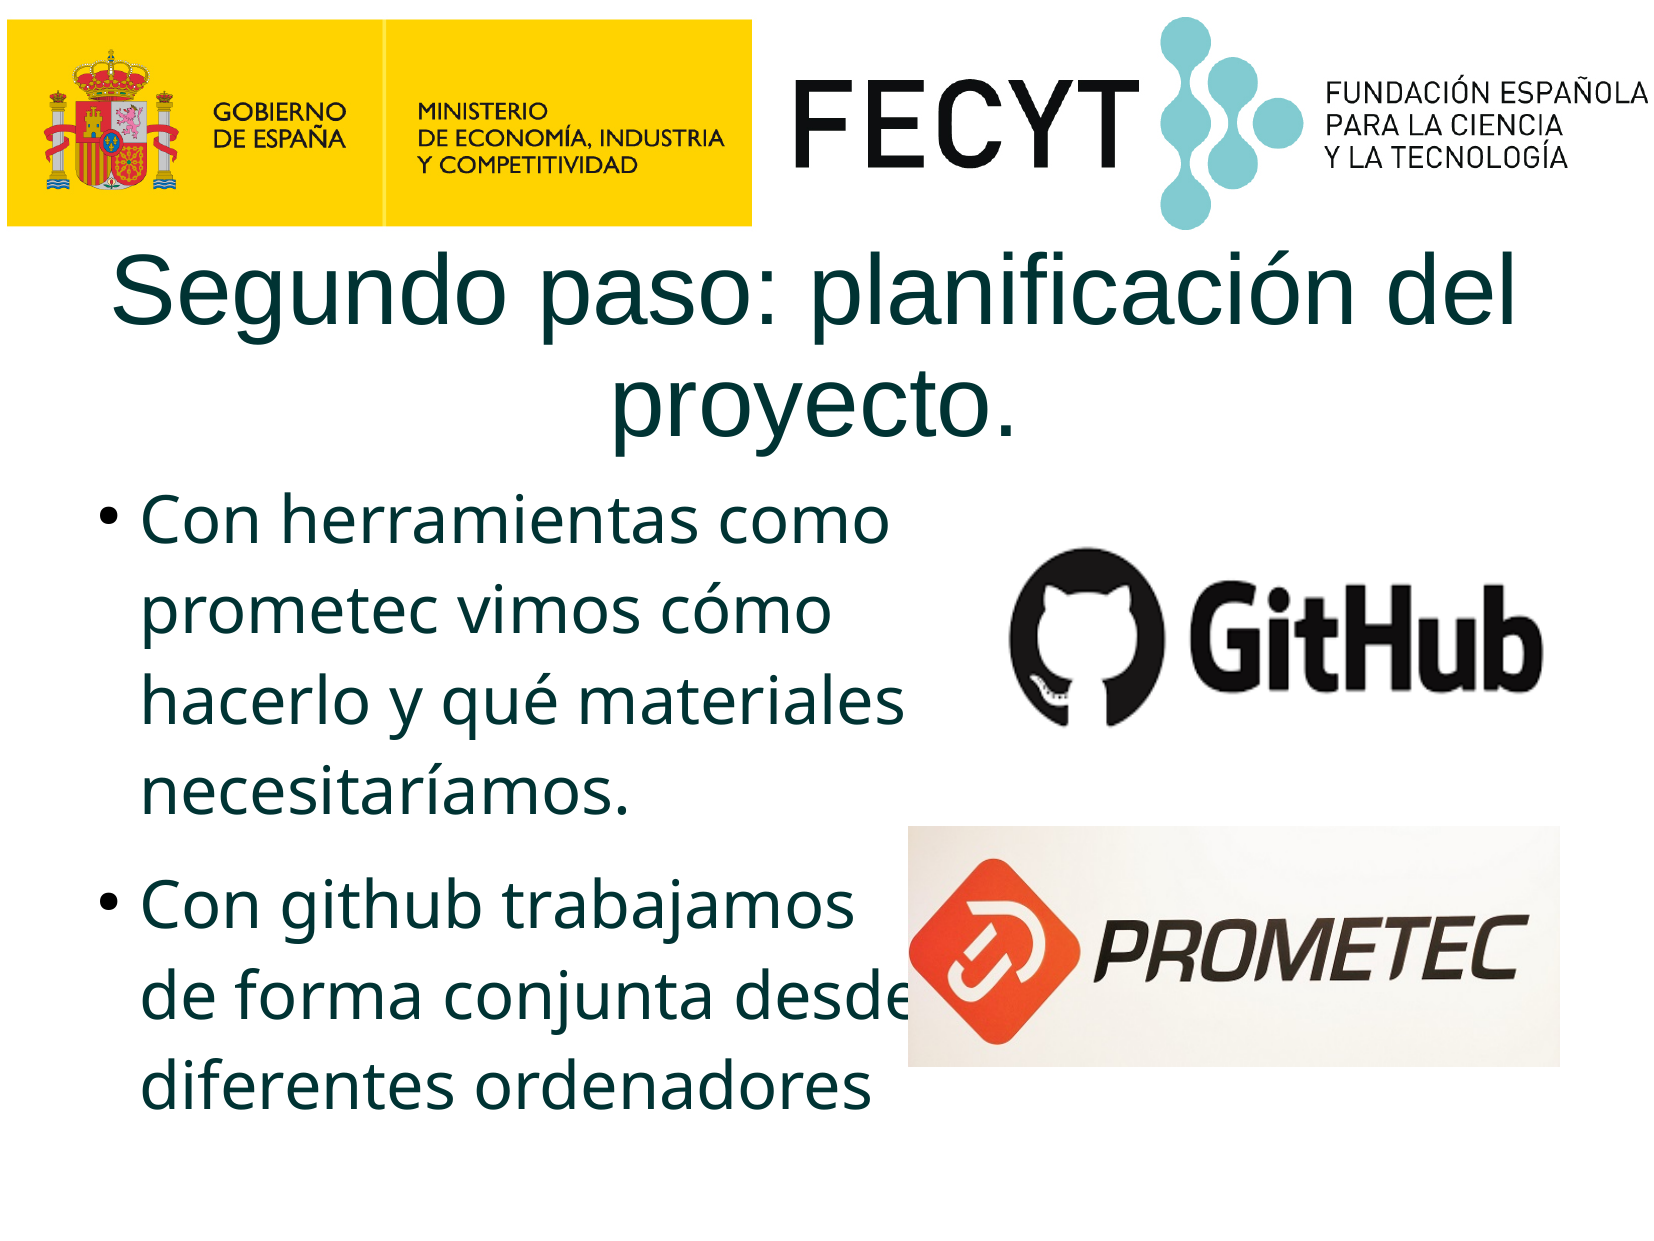

# Segundo paso: planificación del proyecto.
Con herramientas como prometec vimos cómo hacerlo y qué materiales necesitaríamos.
Con github trabajamos de forma conjunta desde diferentes ordenadores